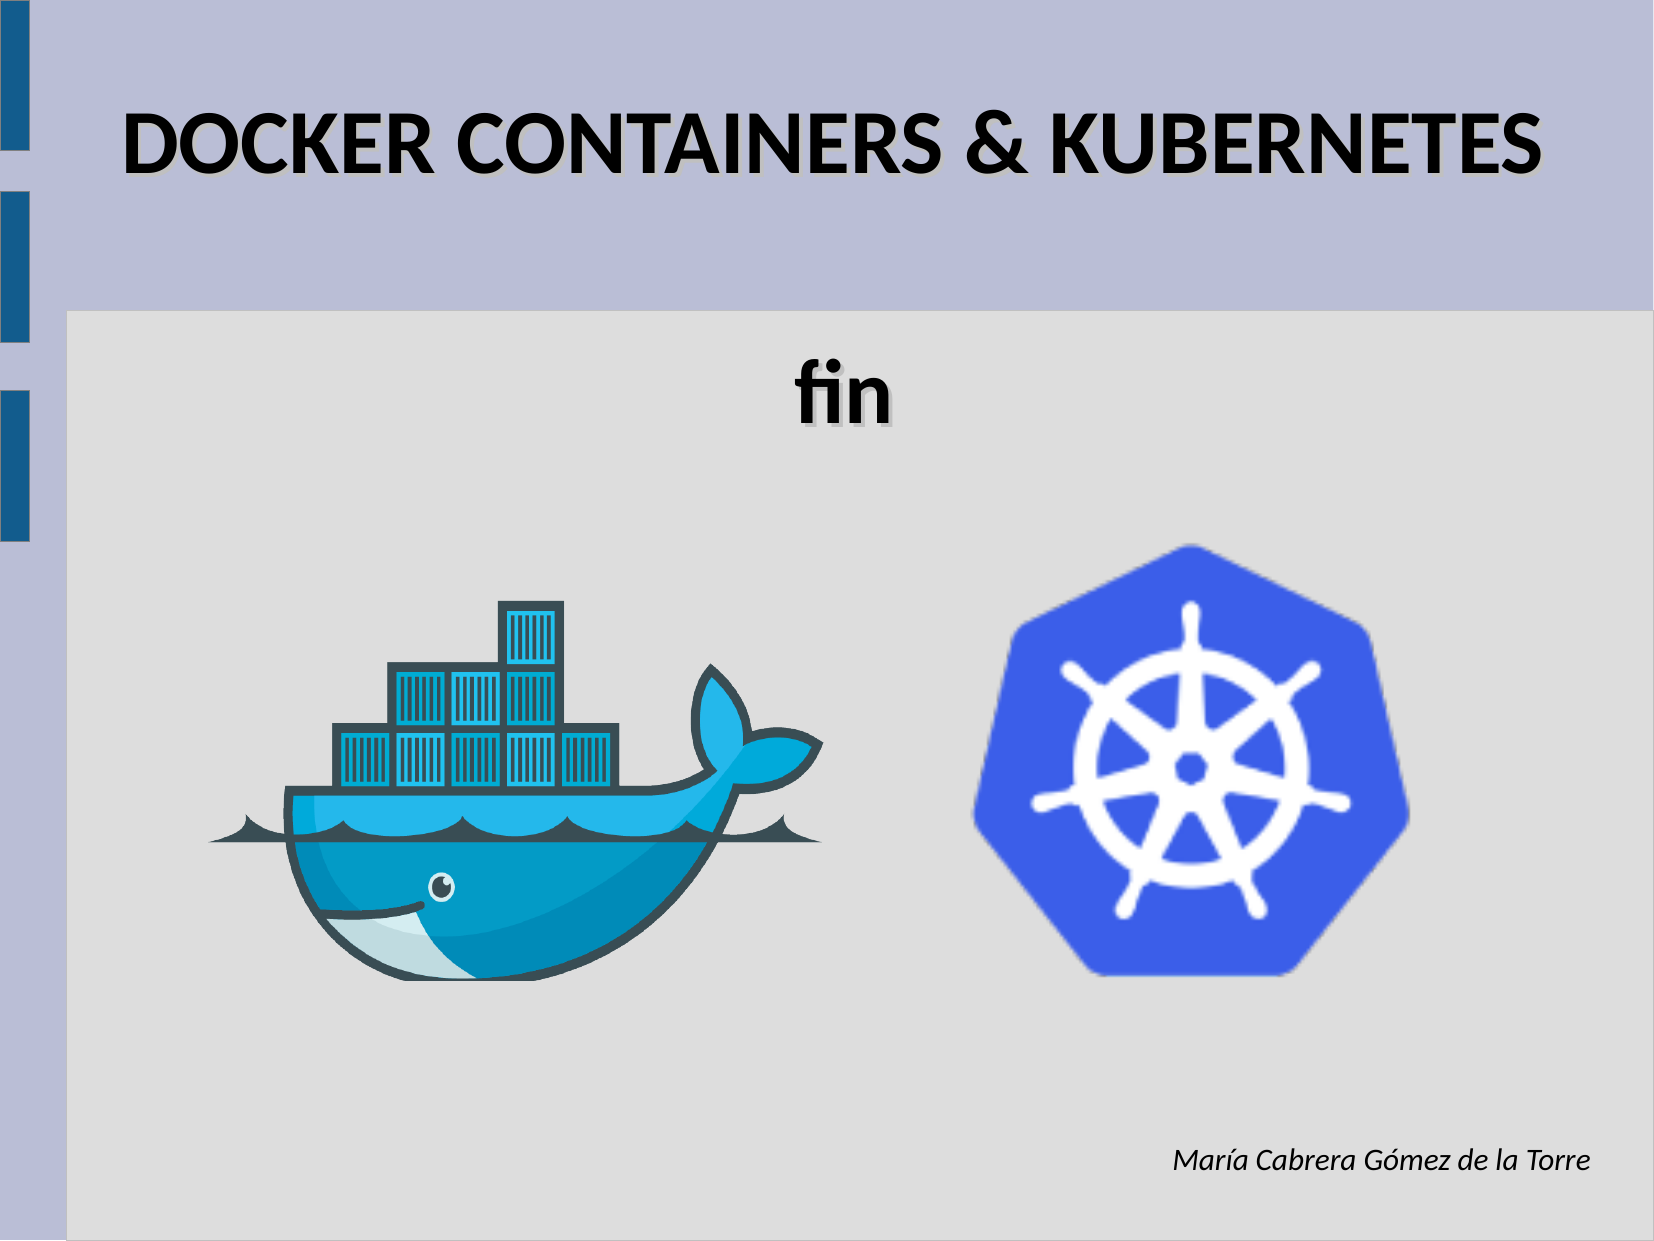

DOCKER CONTAINERS & KUBERNETES
fin
María Cabrera Gómez de la Torre